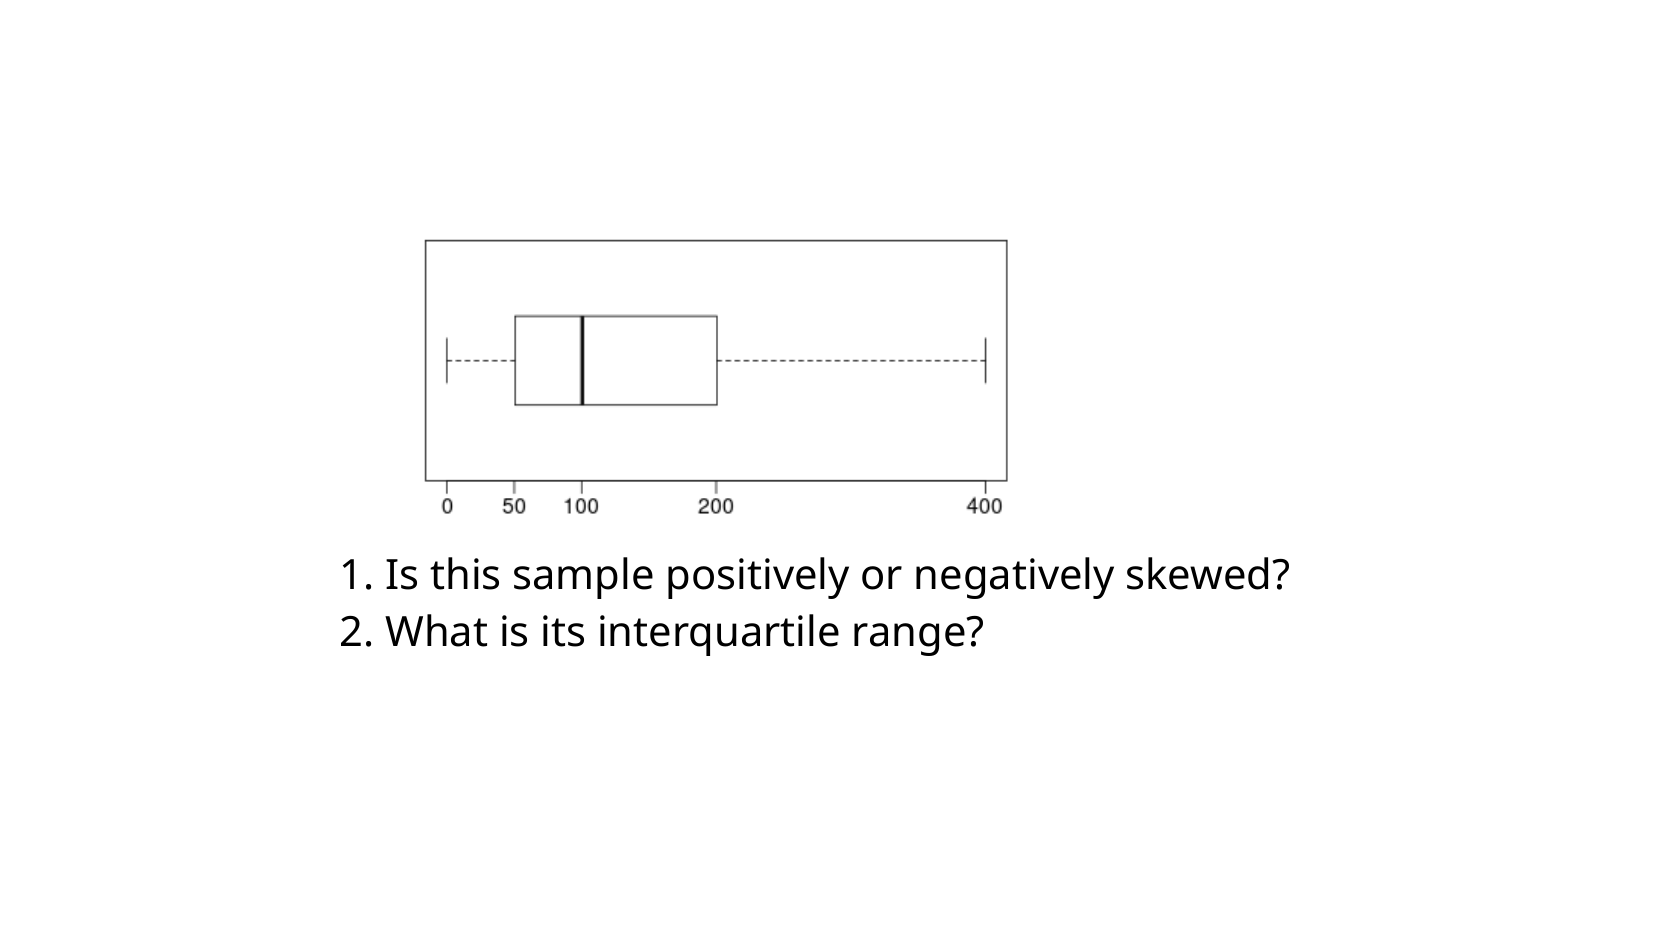

1. Is this sample positively or negatively skewed?
2. What is its interquartile range?